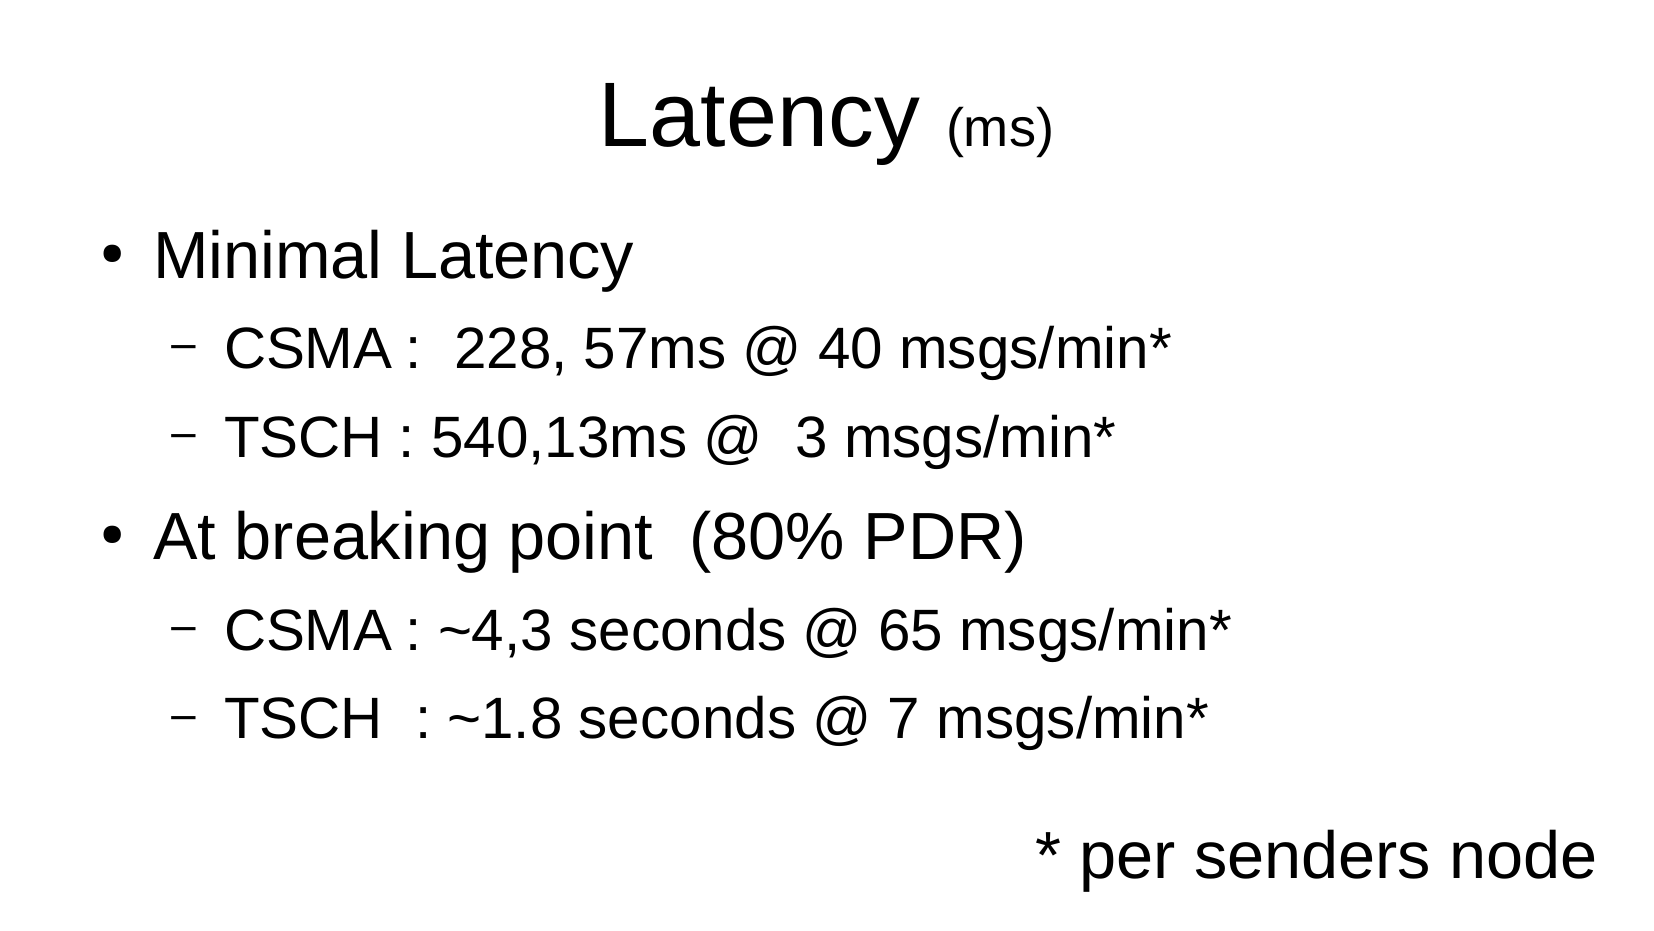

# Latency (ms)
Minimal Latency
CSMA : 228, 57ms @ 40 msgs/min*
TSCH : 540,13ms @ 3 msgs/min*
At breaking point (80% PDR)
CSMA : ~4,3 seconds @ 65 msgs/min*
TSCH : ~1.8 seconds @ 7 msgs/min*
* per senders node